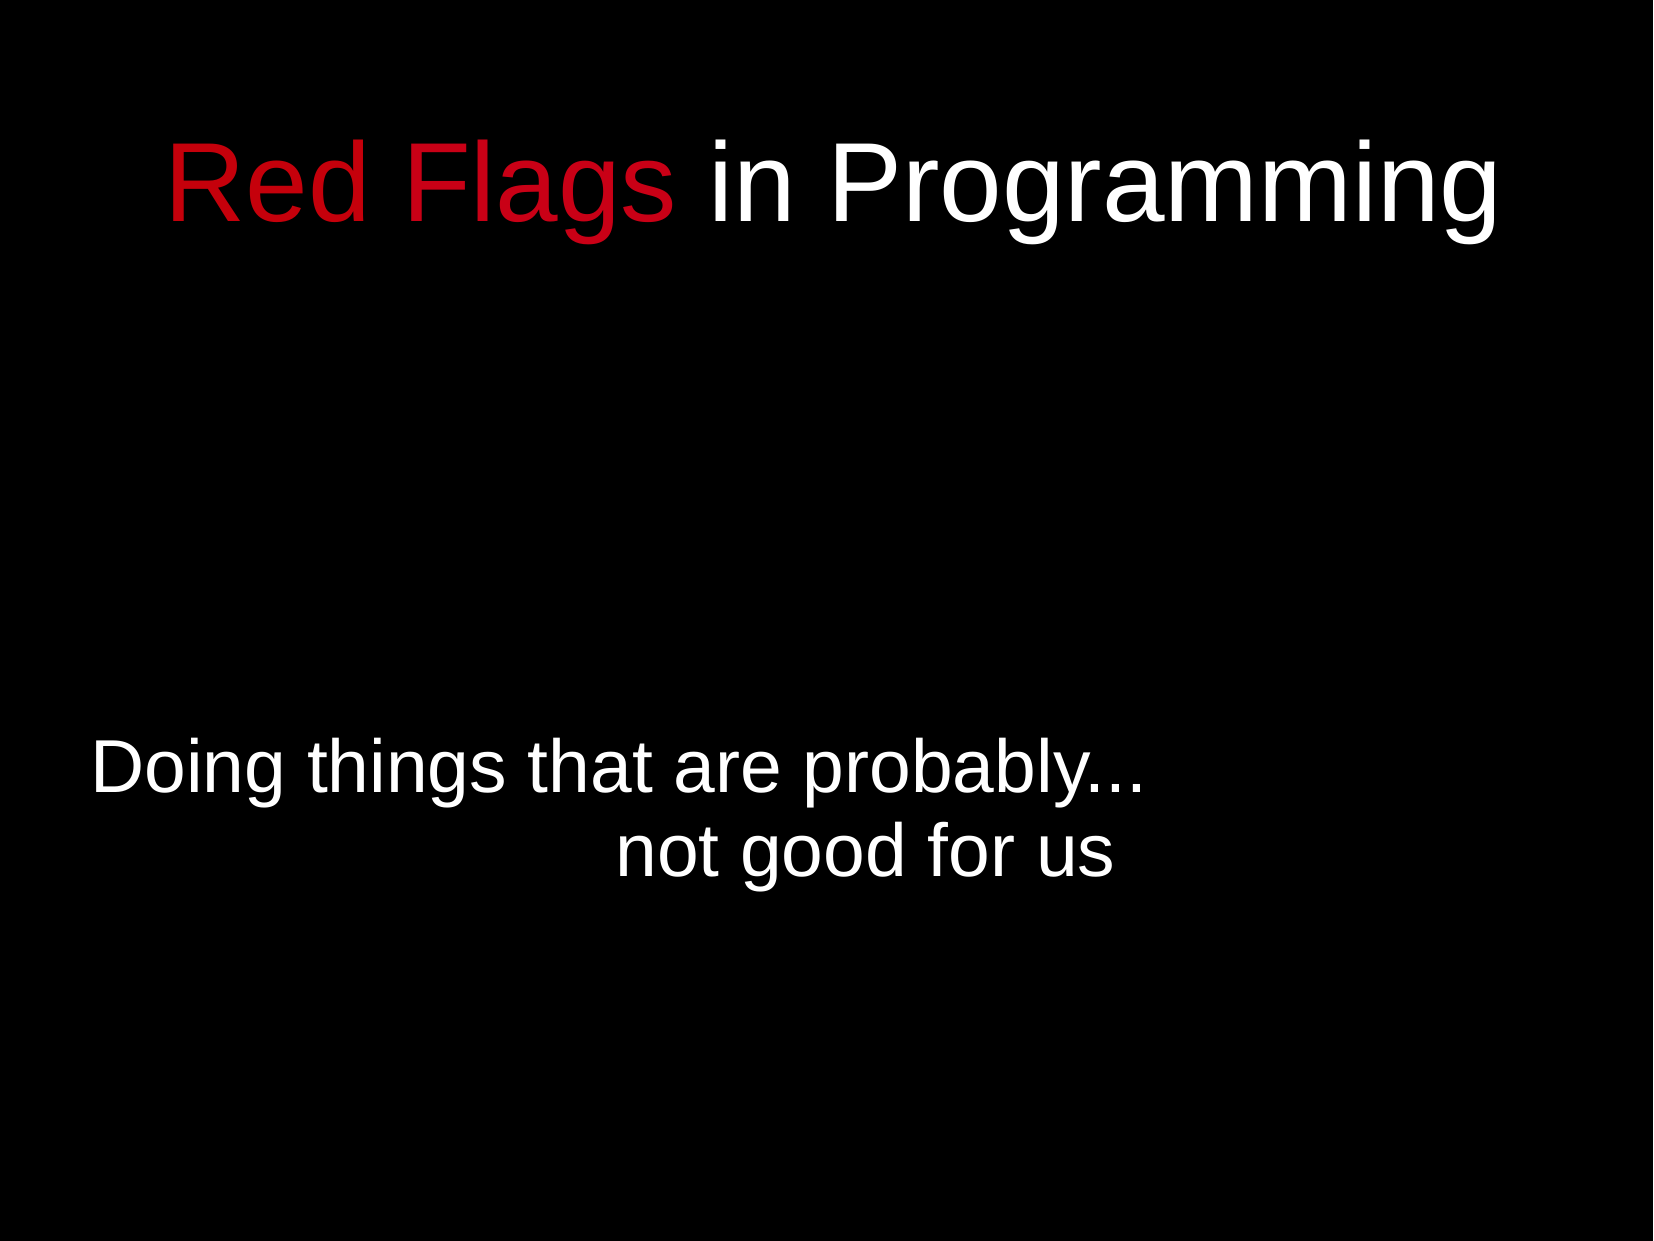

Red Flags in Programming
Doing things that are probably...
							not good for us